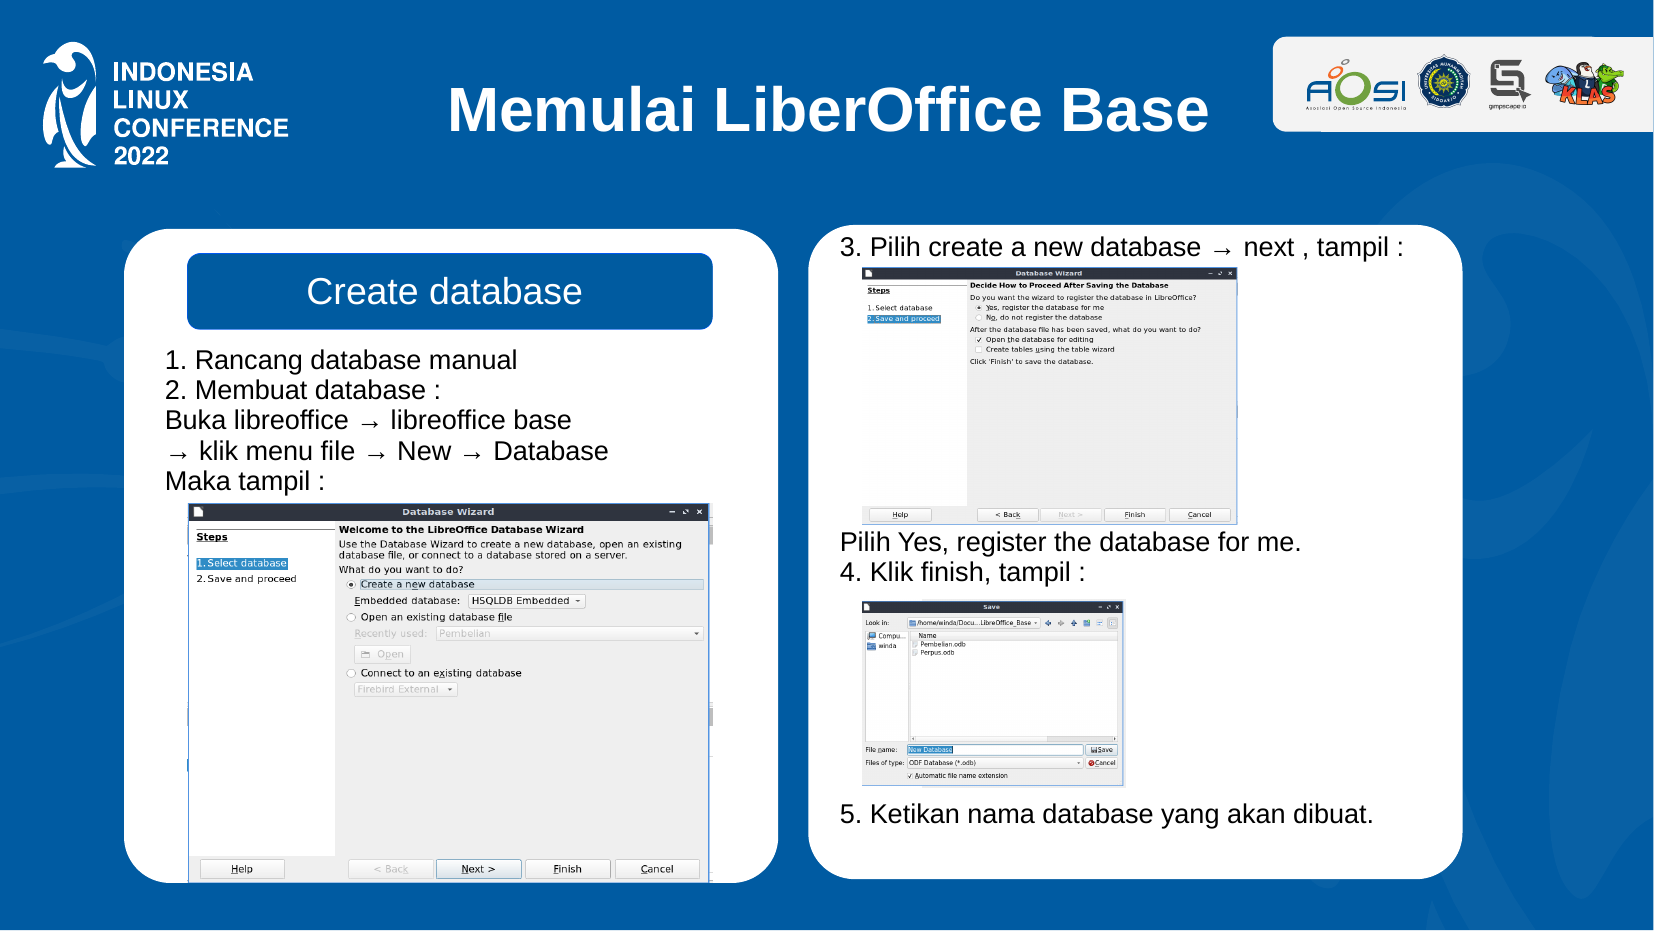

# Memulai LiberOffice Base
3. Pilih create a new database → next , tampil :
Pilih Yes, register the database for me.
4. Klik finish, tampil :
5. Ketikan nama database yang akan dibuat.
Create database
1. Rancang database manual
2. Membuat database :
Buka libreoffice → libreoffice base
→ klik menu file → New → Database
Maka tampil :